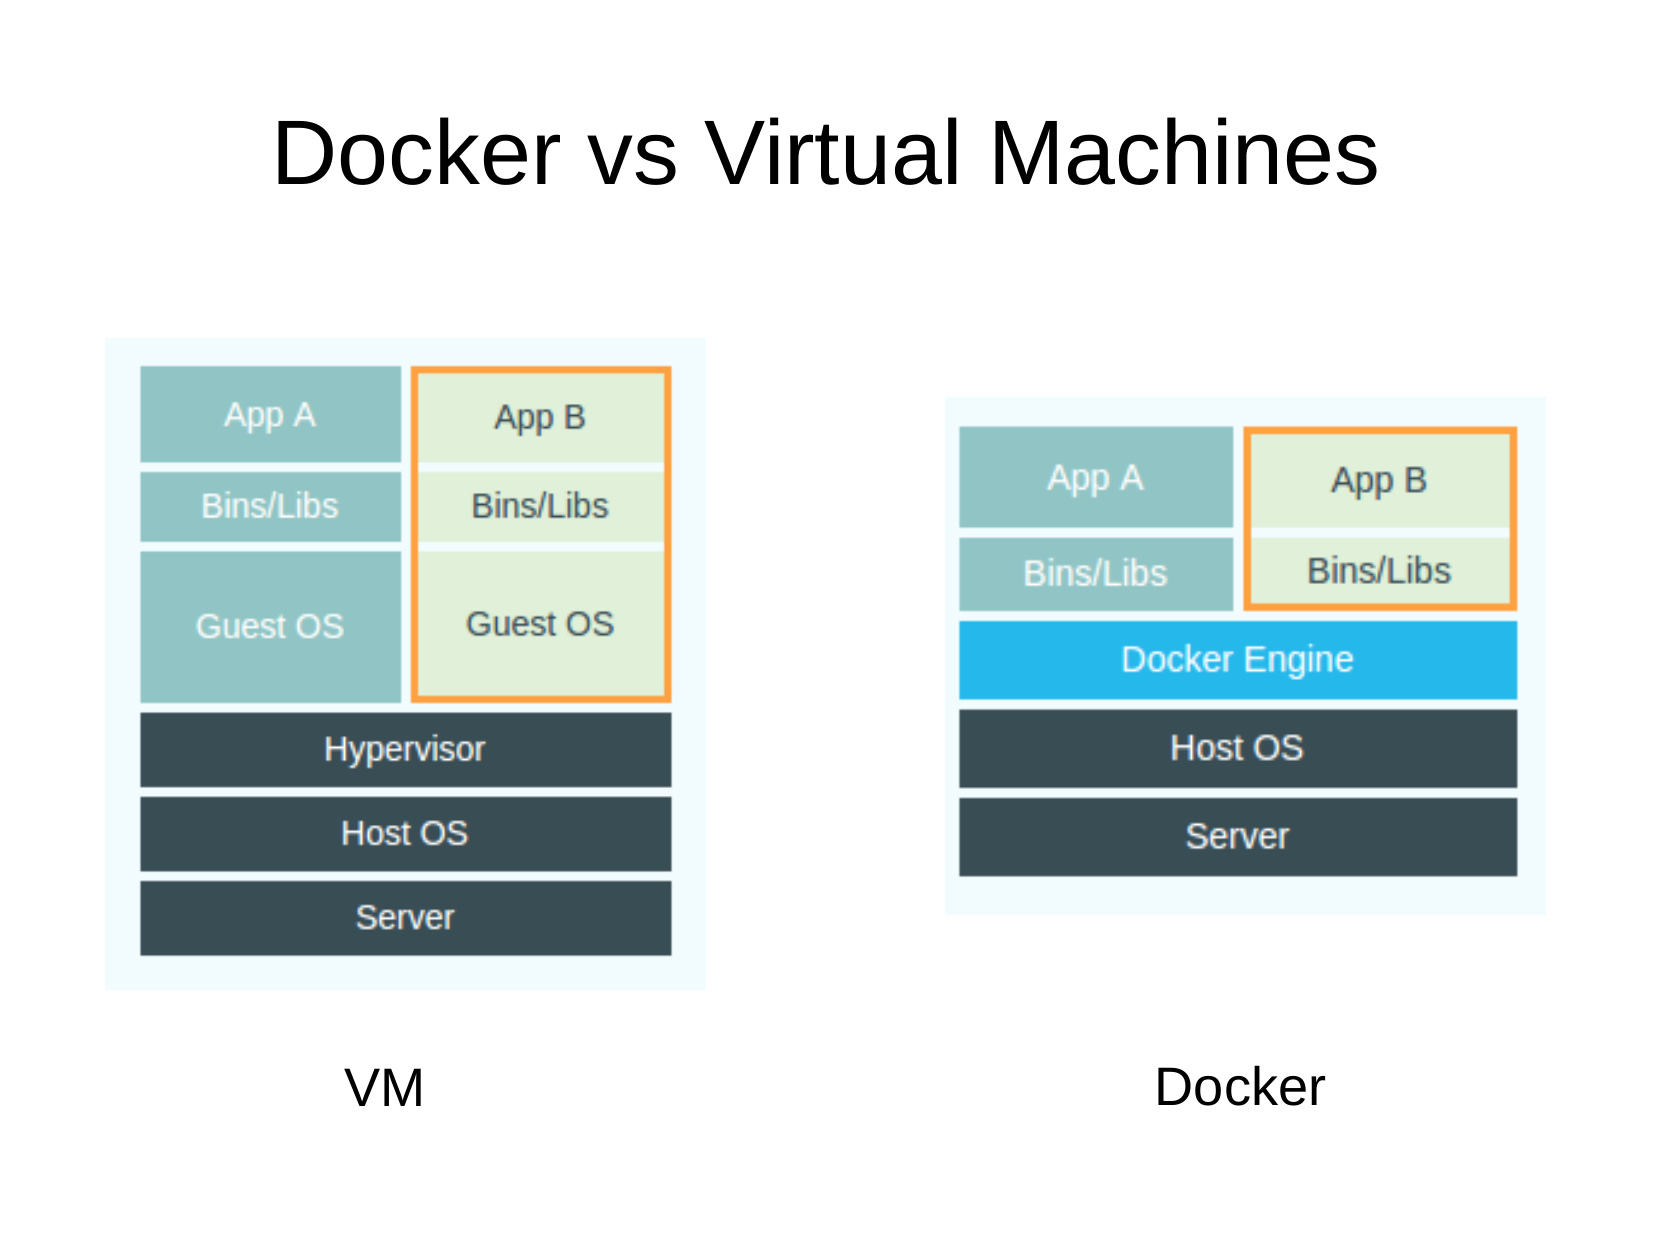

# Docker vs Virtual Machines
Docker
VM